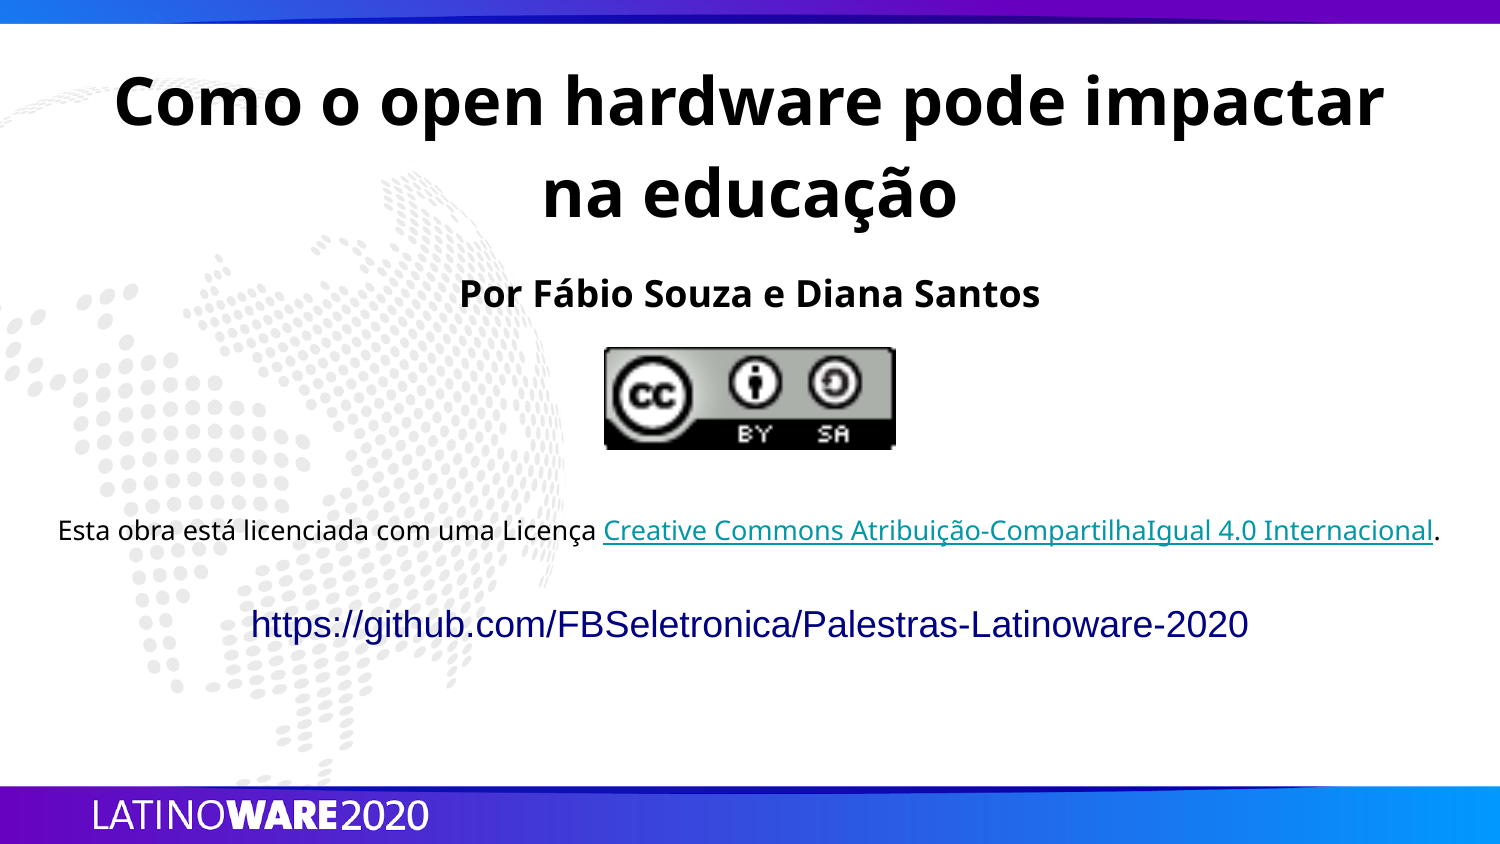

#
Como o open hardware pode impactar na educação
Por Fábio Souza e Diana Santos
Esta obra está licenciada com uma Licença Creative Commons Atribuição-CompartilhaIgual 4.0 Internacional.
https://github.com/FBSeletronica/Palestras-Latinoware-2020